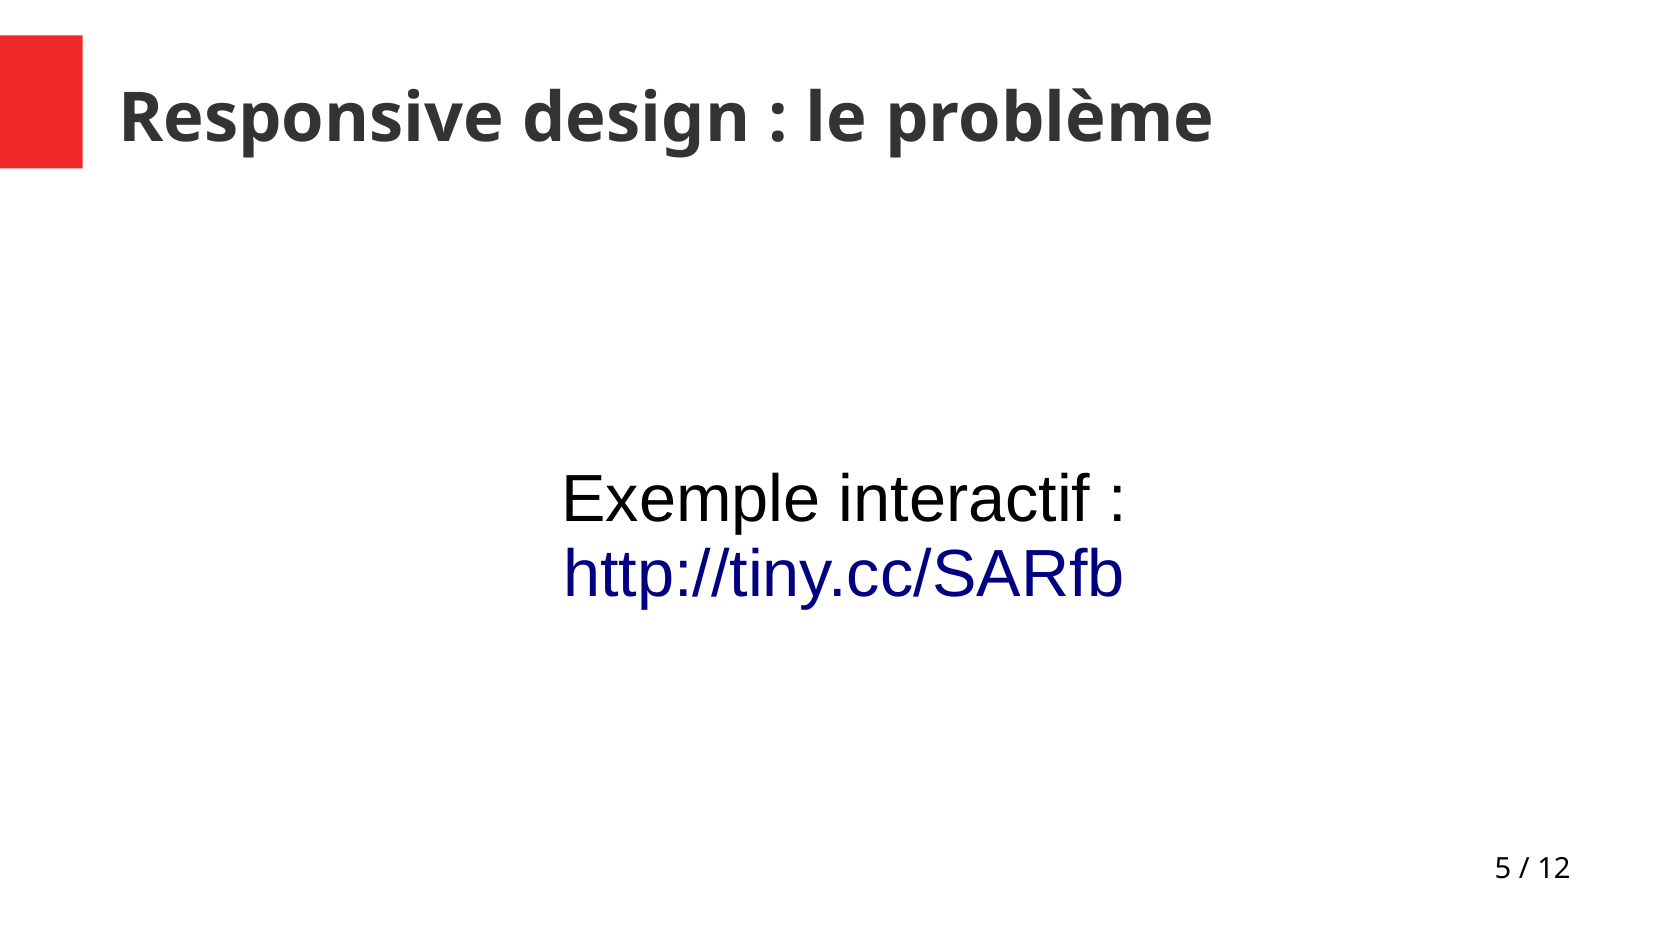

# Responsive design : le problème
Exemple interactif :
http://tiny.cc/SARfb
5